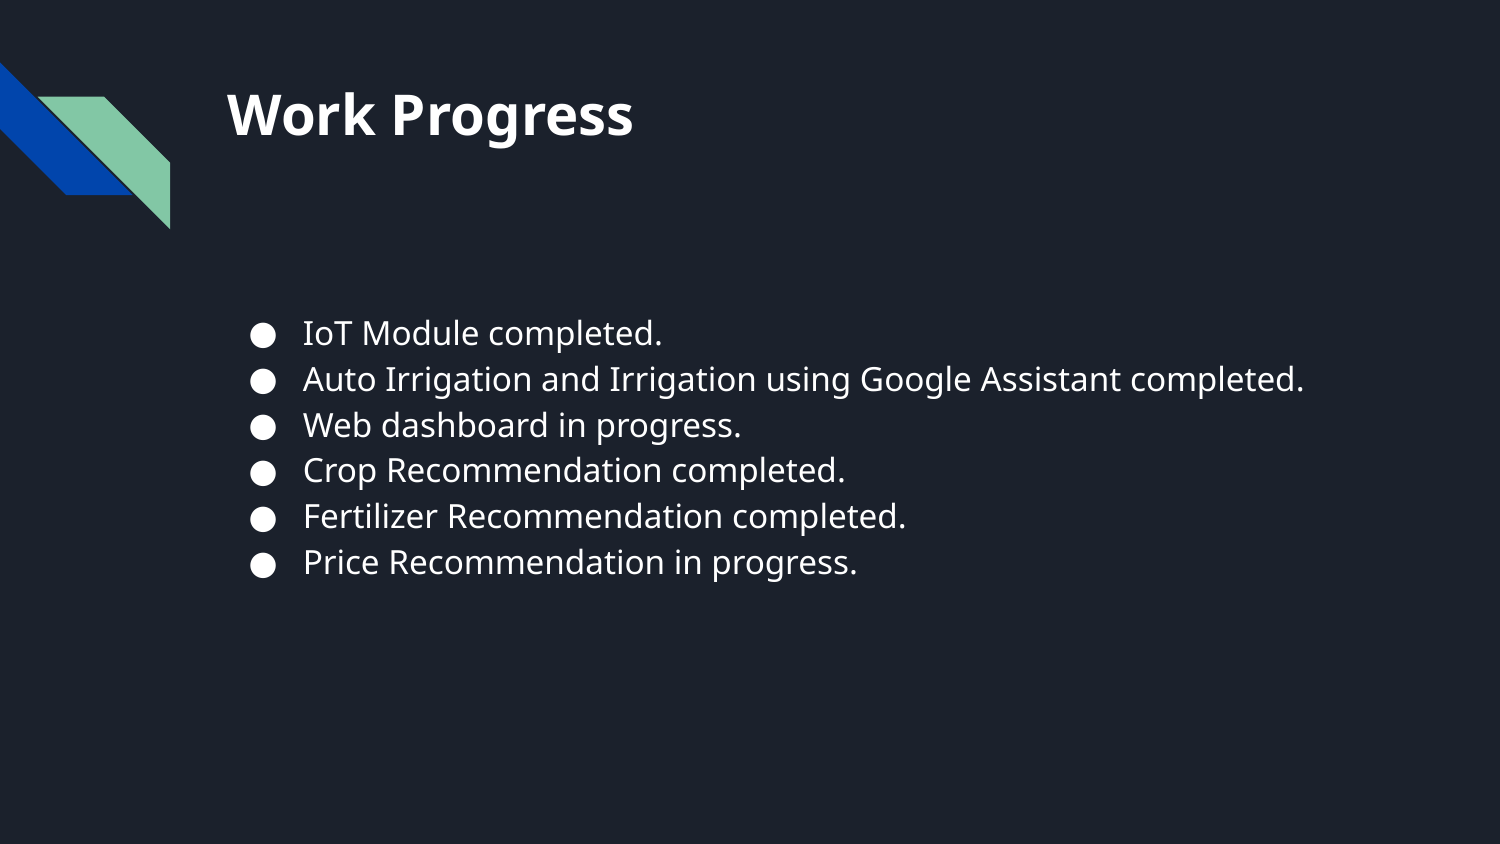

# Work Progress
IoT Module completed.
Auto Irrigation and Irrigation using Google Assistant completed.
Web dashboard in progress.
Crop Recommendation completed.
Fertilizer Recommendation completed.
Price Recommendation in progress.